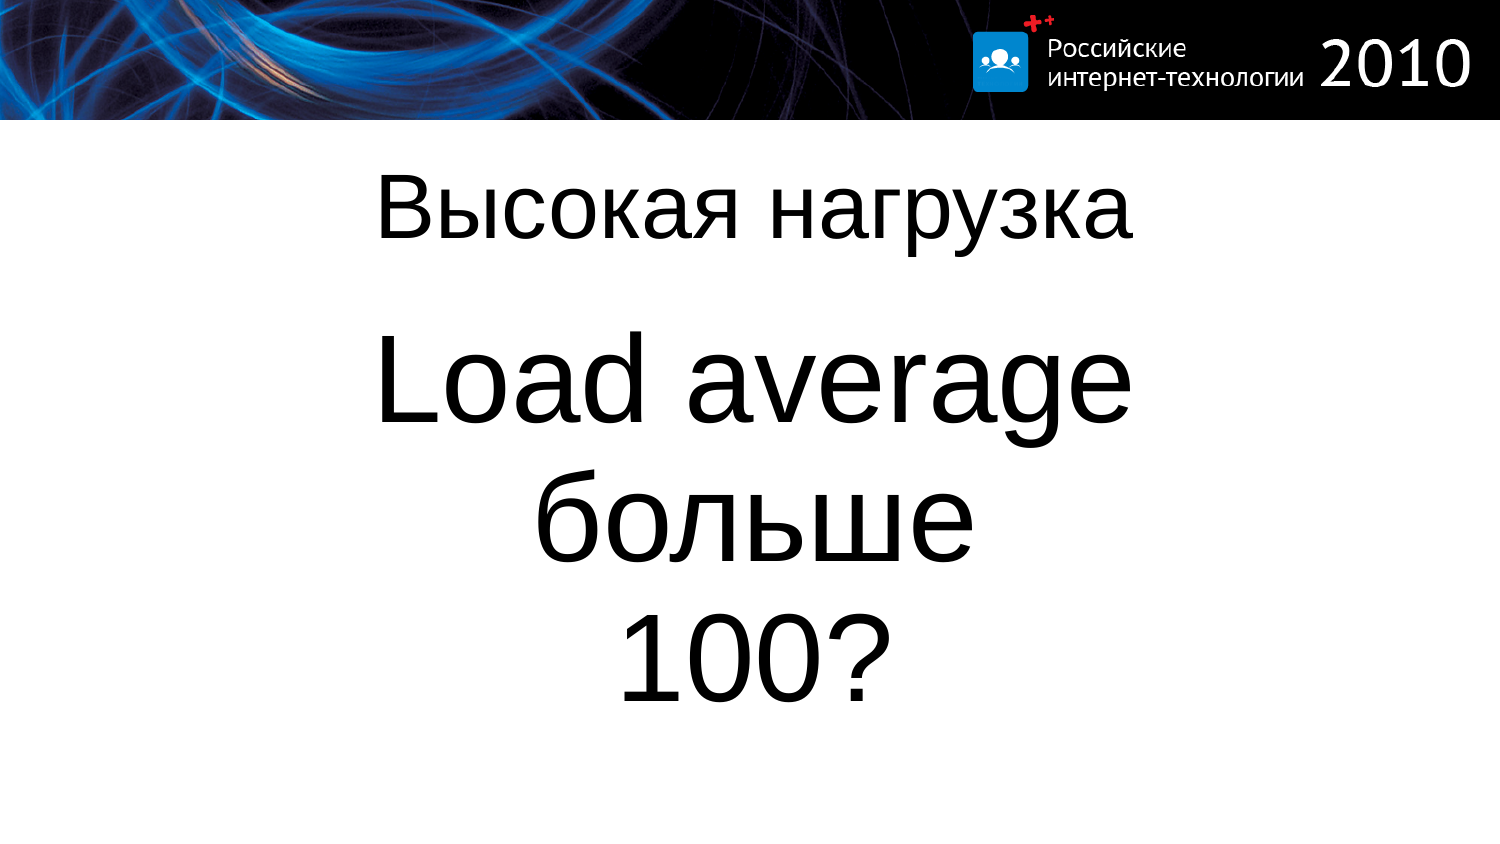

# Высокая нагрузка
Load average
больше
100?